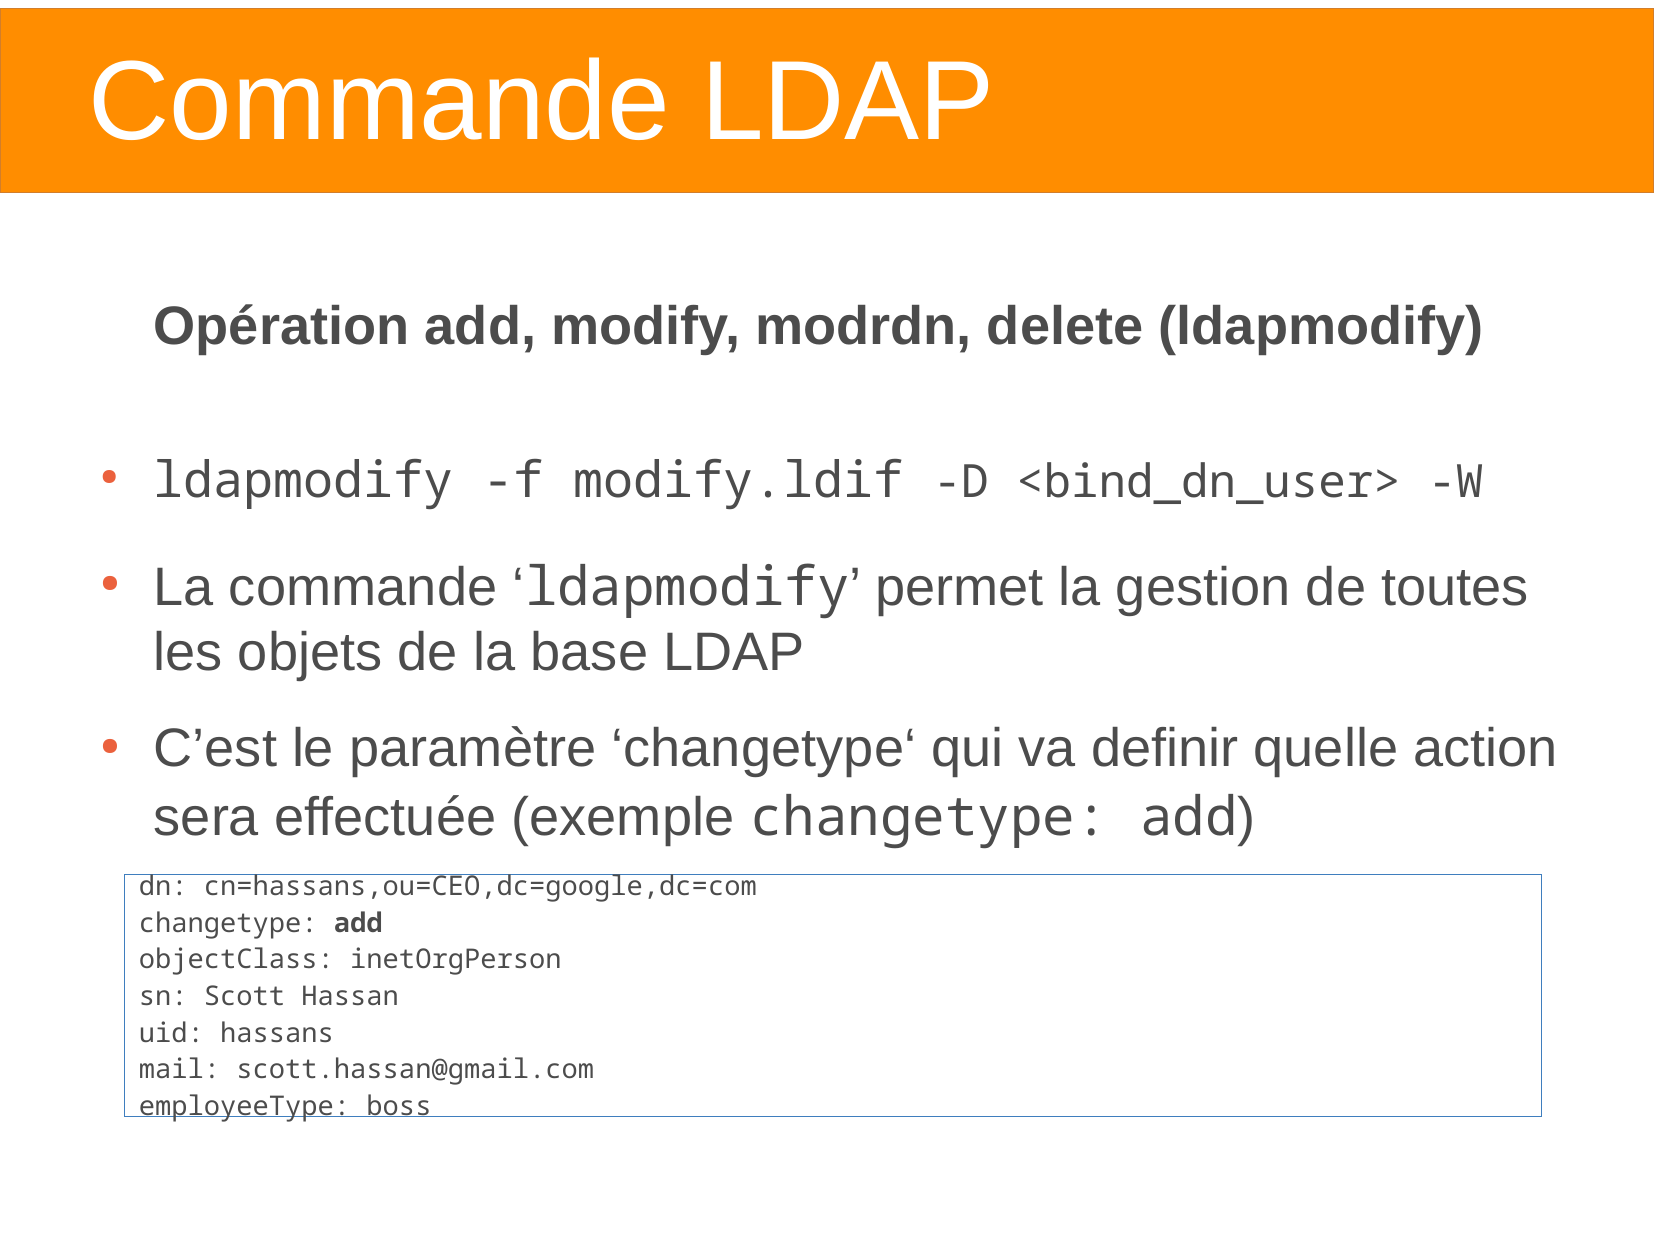

Commande LDAP
# Opération add, modify, modrdn, delete (ldapmodify)
ldapmodify -f modify.ldif -D <bind_dn_user> -W
La commande ‘ldapmodify’ permet la gestion de toutes les objets de la base LDAP
C’est le paramètre ‘changetype‘ qui va definir quelle action sera effectuée (exemple changetype: add)
dn: cn=hassans,ou=CEO,dc=google,dc=com
changetype: add
objectClass: inetOrgPerson
sn: Scott Hassan
uid: hassans
mail: scott.hassan@gmail.com
employeeType: boss